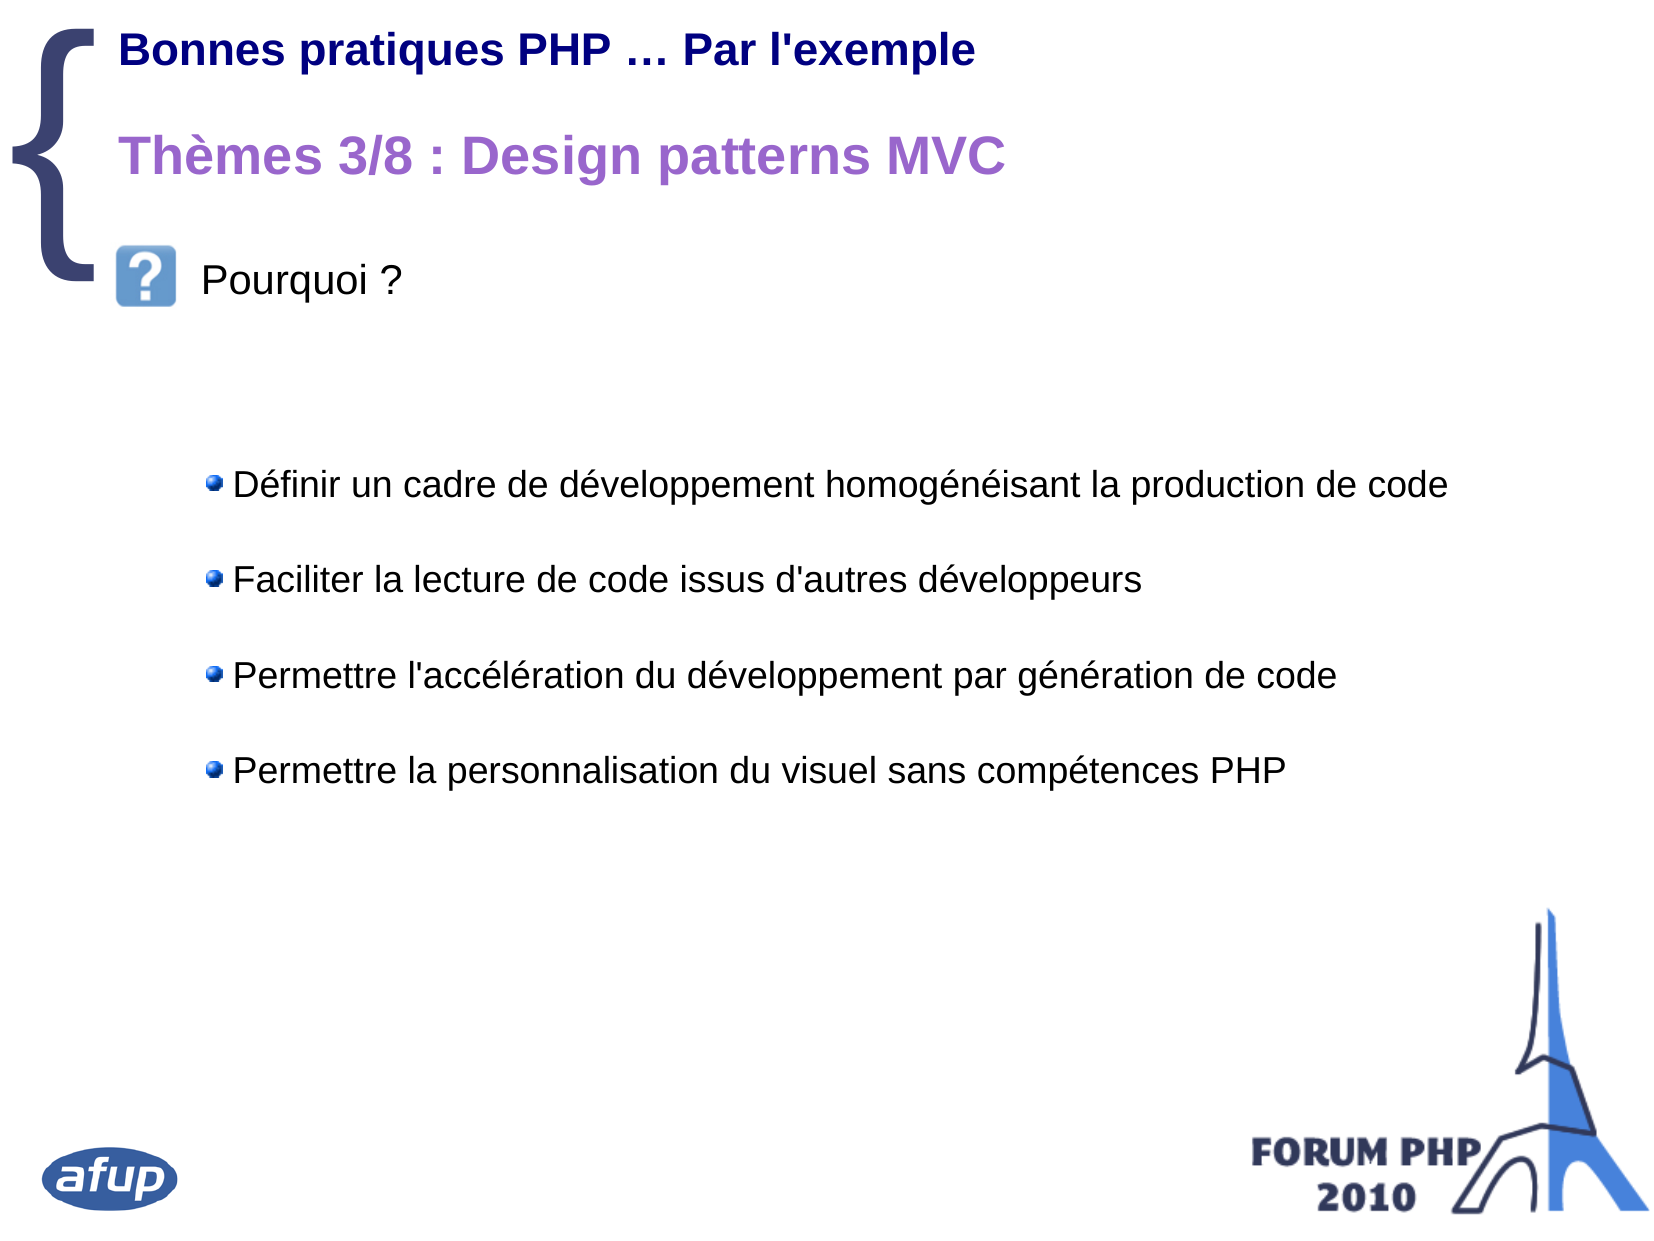

# Bonnes pratiques PHP … Par l'exemple Thèmes 3/8 : Design patterns MVC
Pourquoi ?
 Définir un cadre de développement homogénéisant la production de code
 Faciliter la lecture de code issus d'autres développeurs
 Permettre l'accélération du développement par génération de code
 Permettre la personnalisation du visuel sans compétences PHP